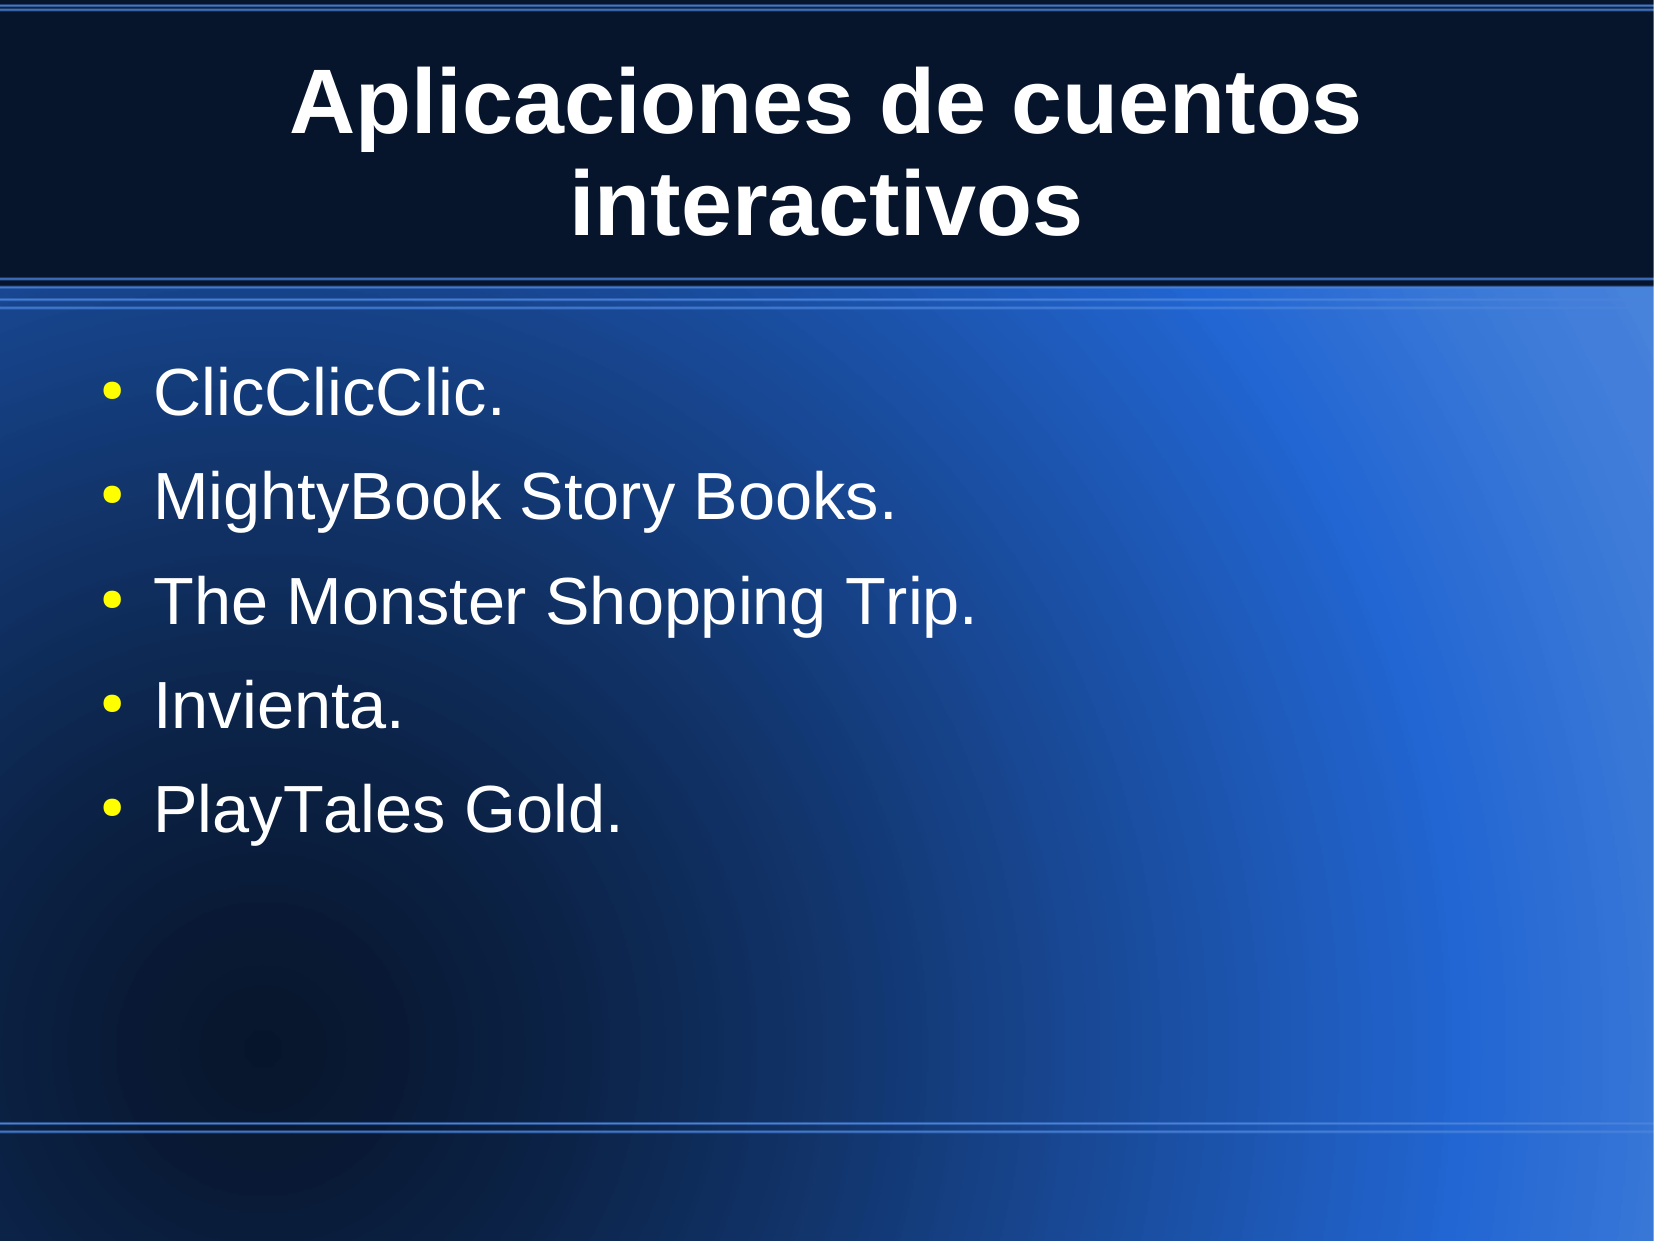

# Aplicaciones de cuentos interactivos
ClicClicClic.
MightyBook Story Books.
The Monster Shopping Trip.
Invienta.
PlayTales Gold.